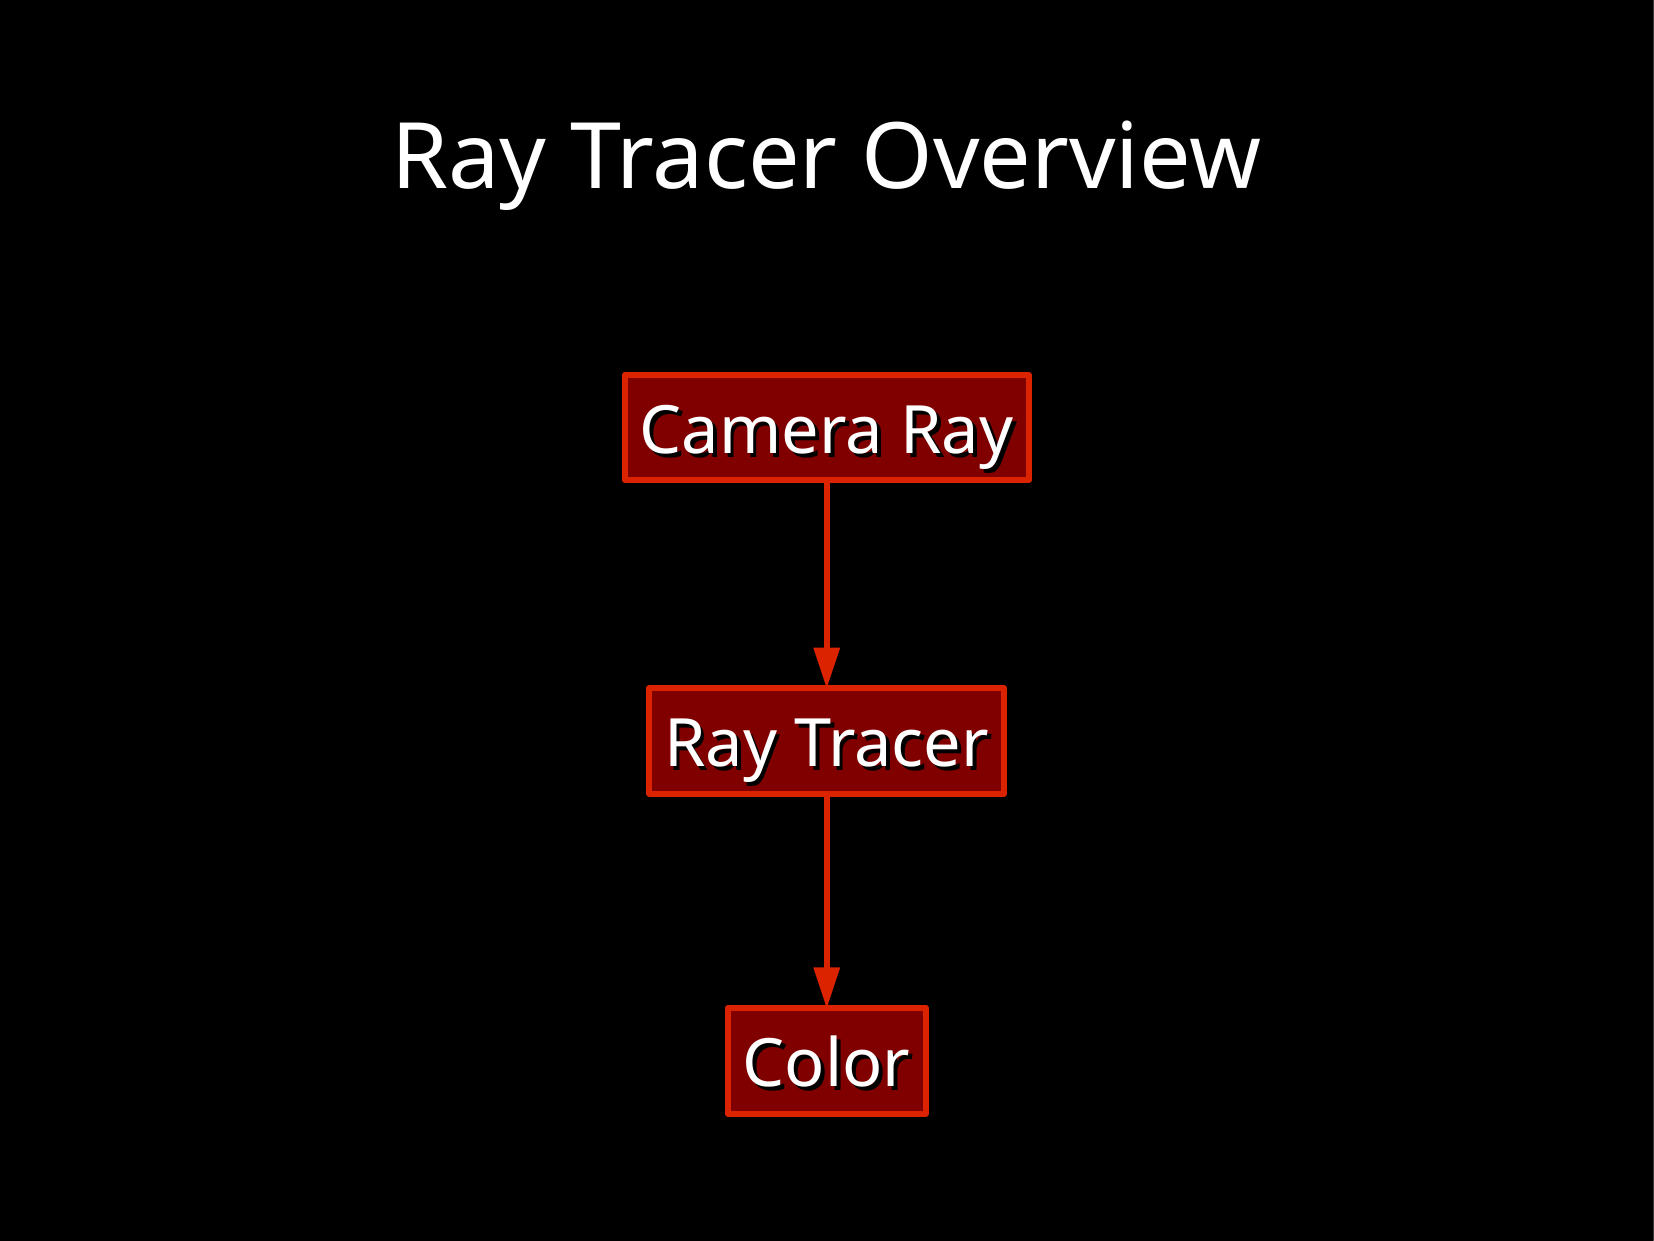

# Ray Tracer Overview
Camera Ray
Ray Tracer
Color